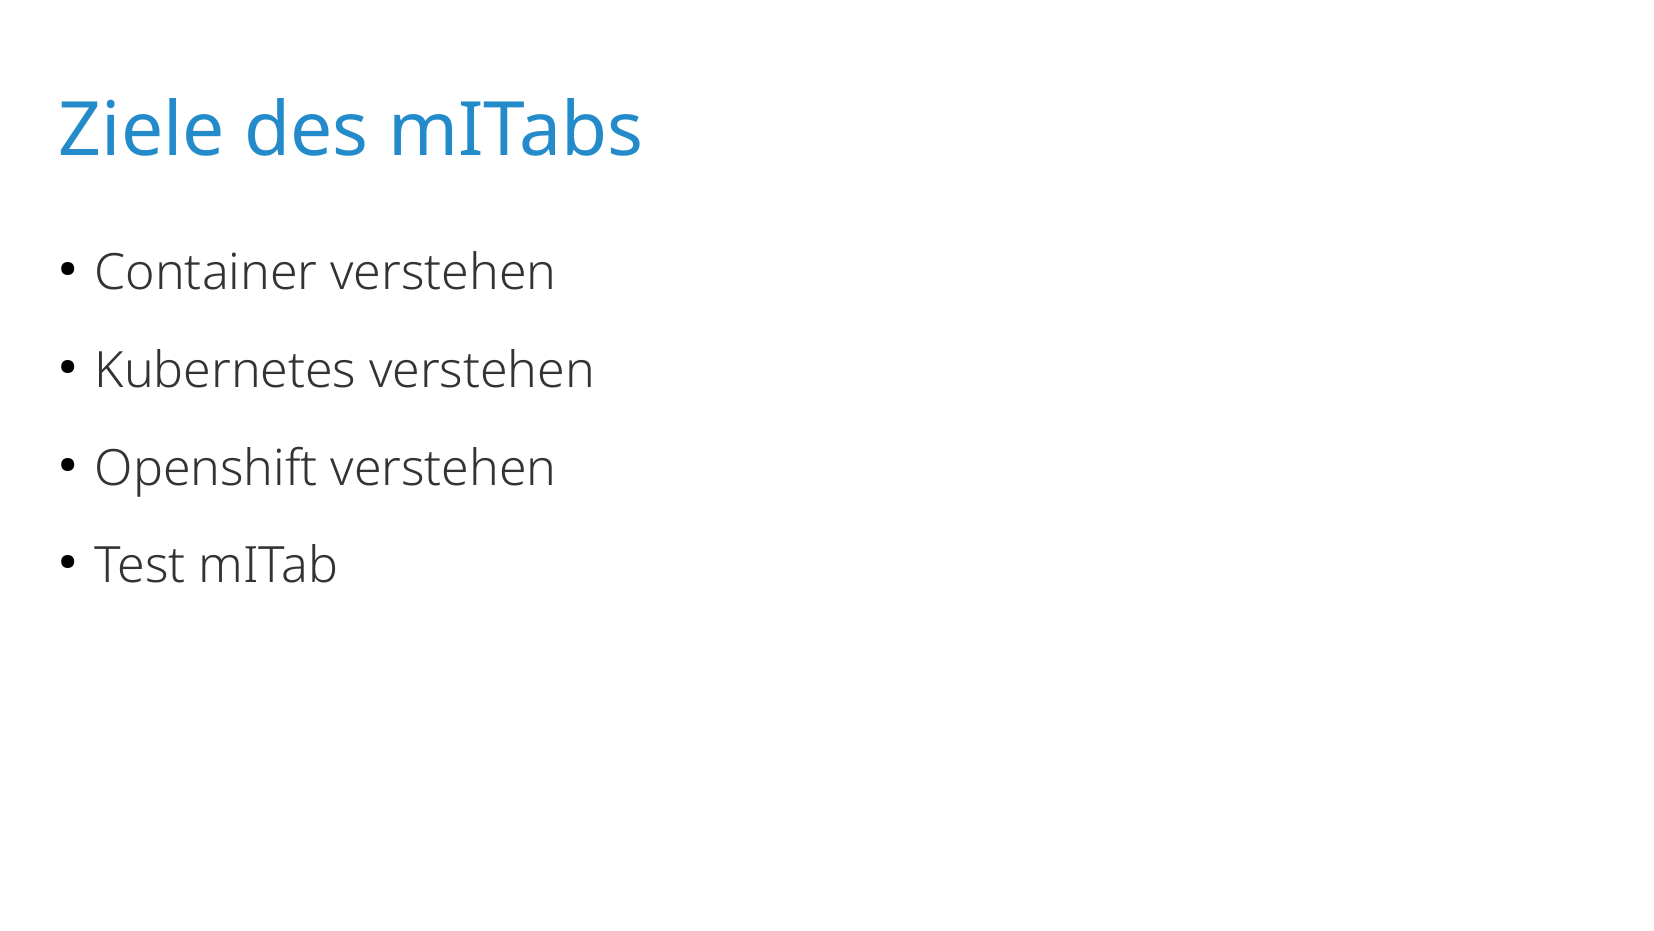

# Ziele des mITabs
Container verstehen
Kubernetes verstehen
Openshift verstehen
Test mITab